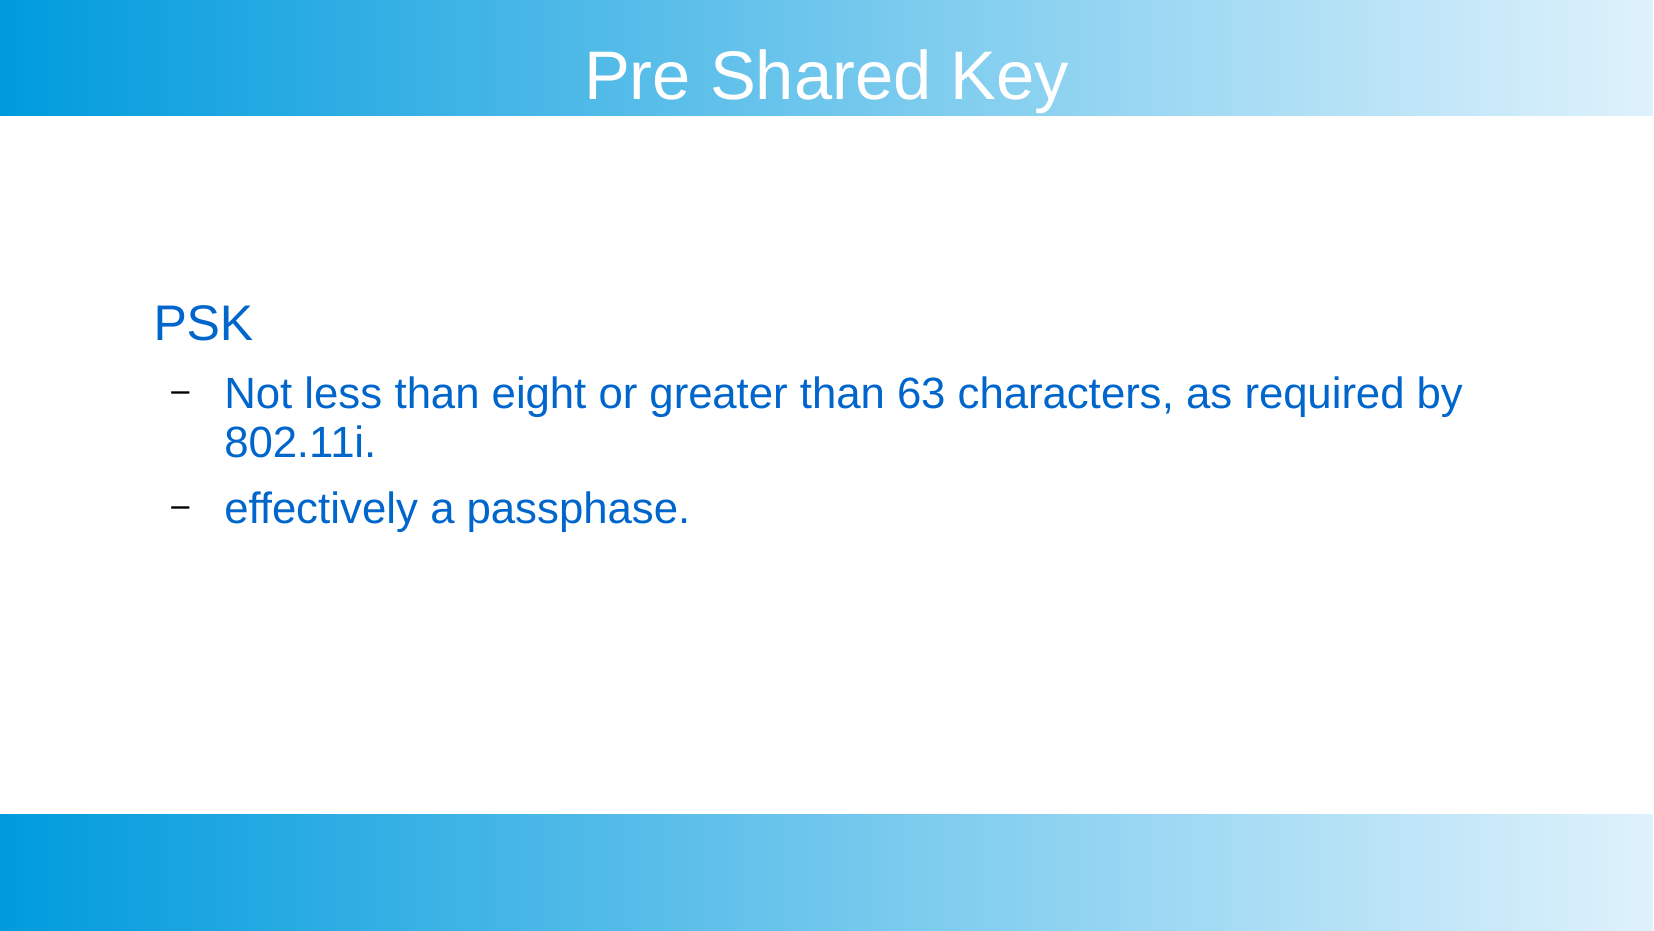

# Pre Shared Key
PSK
Not less than eight or greater than 63 characters, as required by 802.11i.
effectively a passphase.